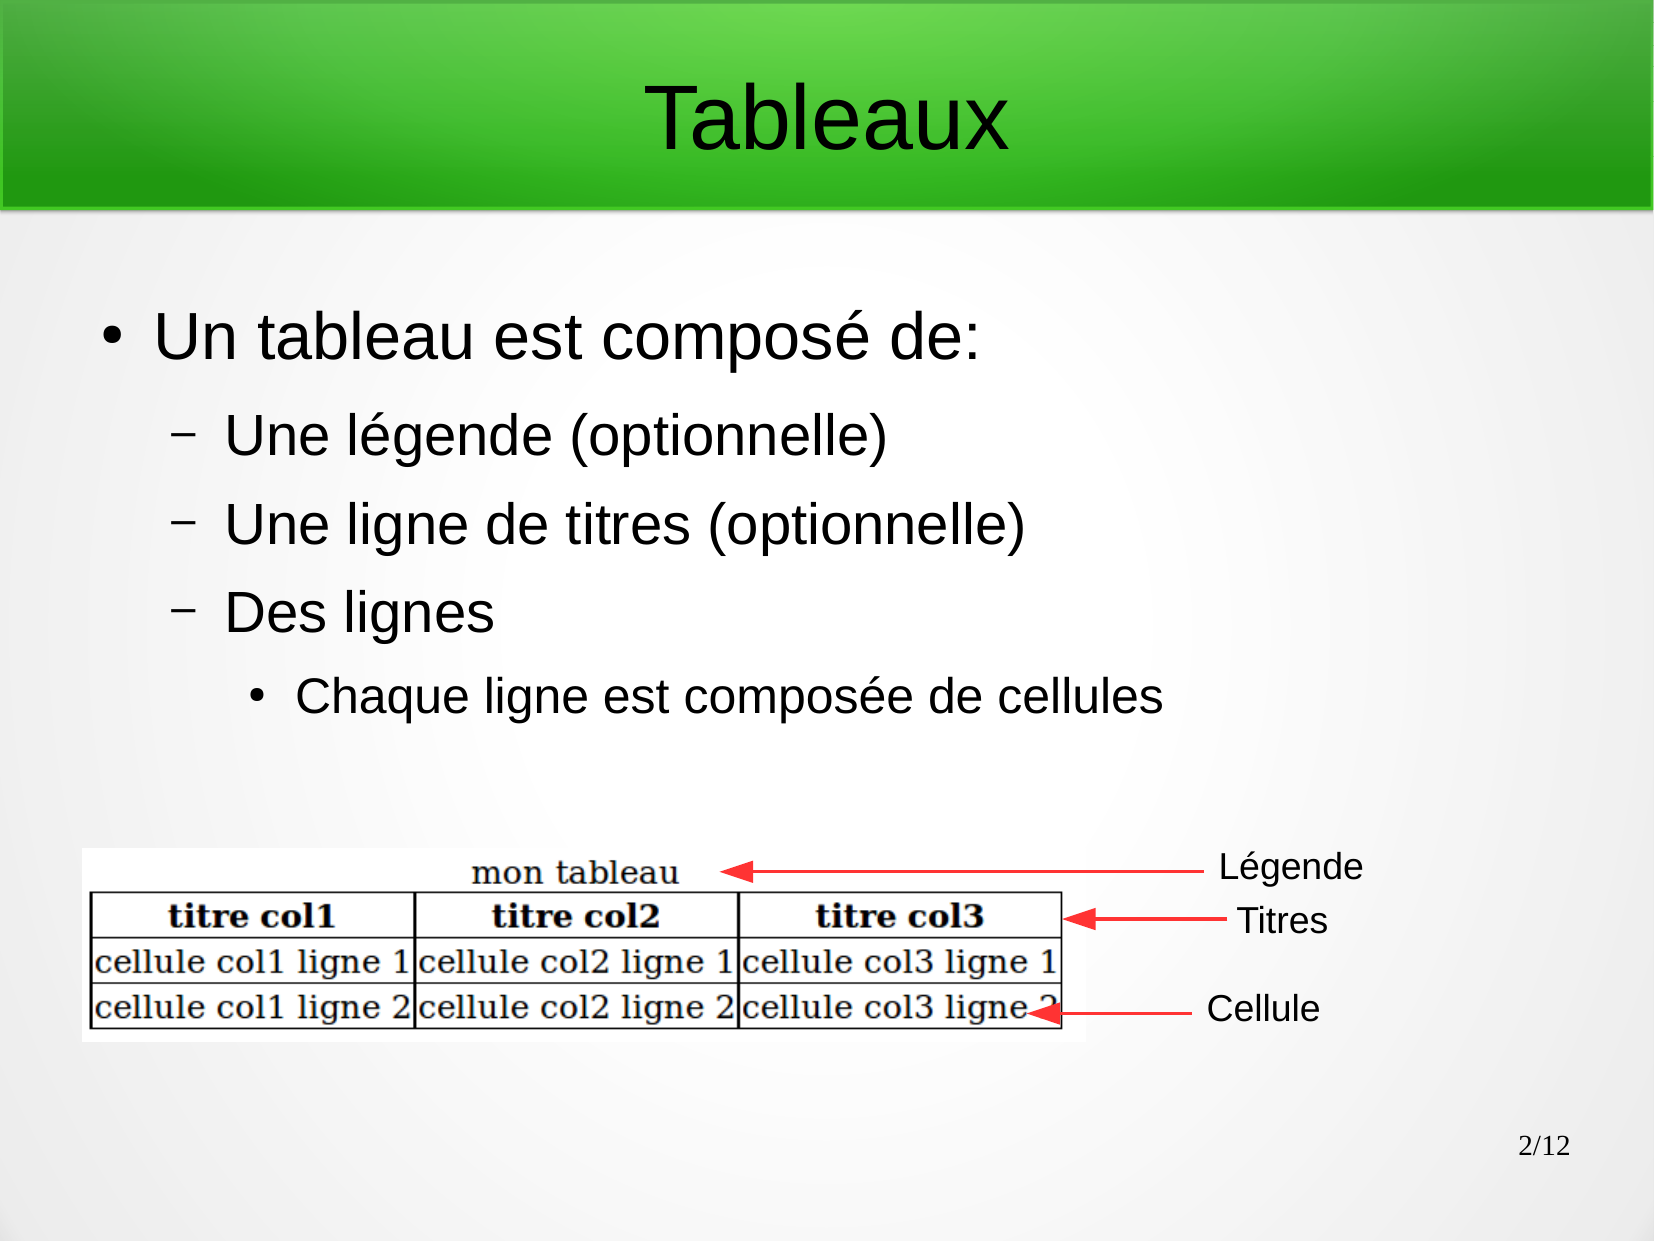

# Tableaux
Un tableau est composé de:
Une légende (optionnelle)
Une ligne de titres (optionnelle)
Des lignes
Chaque ligne est composée de cellules
Légende
Titres
Cellule
2